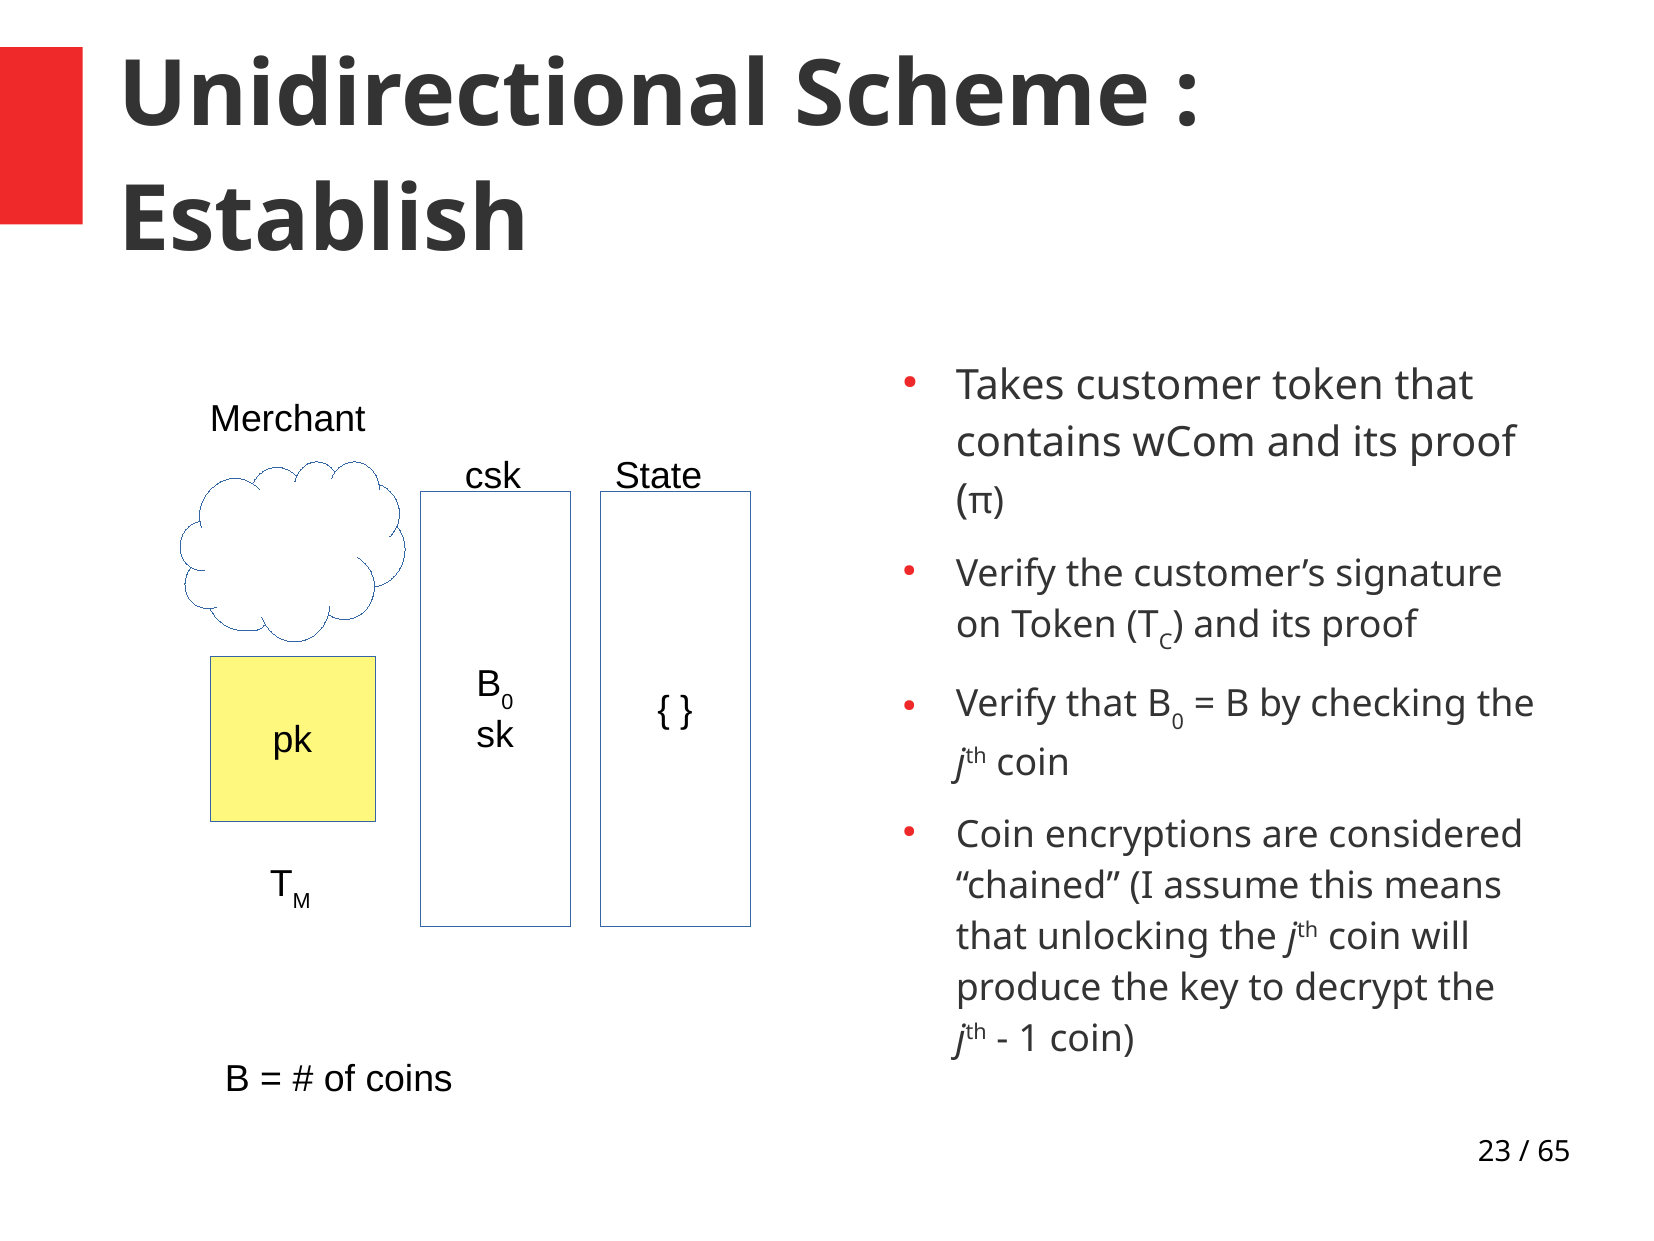

# Unidirectional Scheme : Establish
Takes customer token that contains wCom and its proof (π)
Verify the customer’s signature on Token (TC) and its proof
Verify that B0 = B by checking the jth coin
Coin encryptions are considered “chained” (I assume this means that unlocking the jth coin will produce the key to decrypt the jth - 1 coin)
Merchant
csk
State
B0
sk
{ }
pk
TM
B = # of coins
23